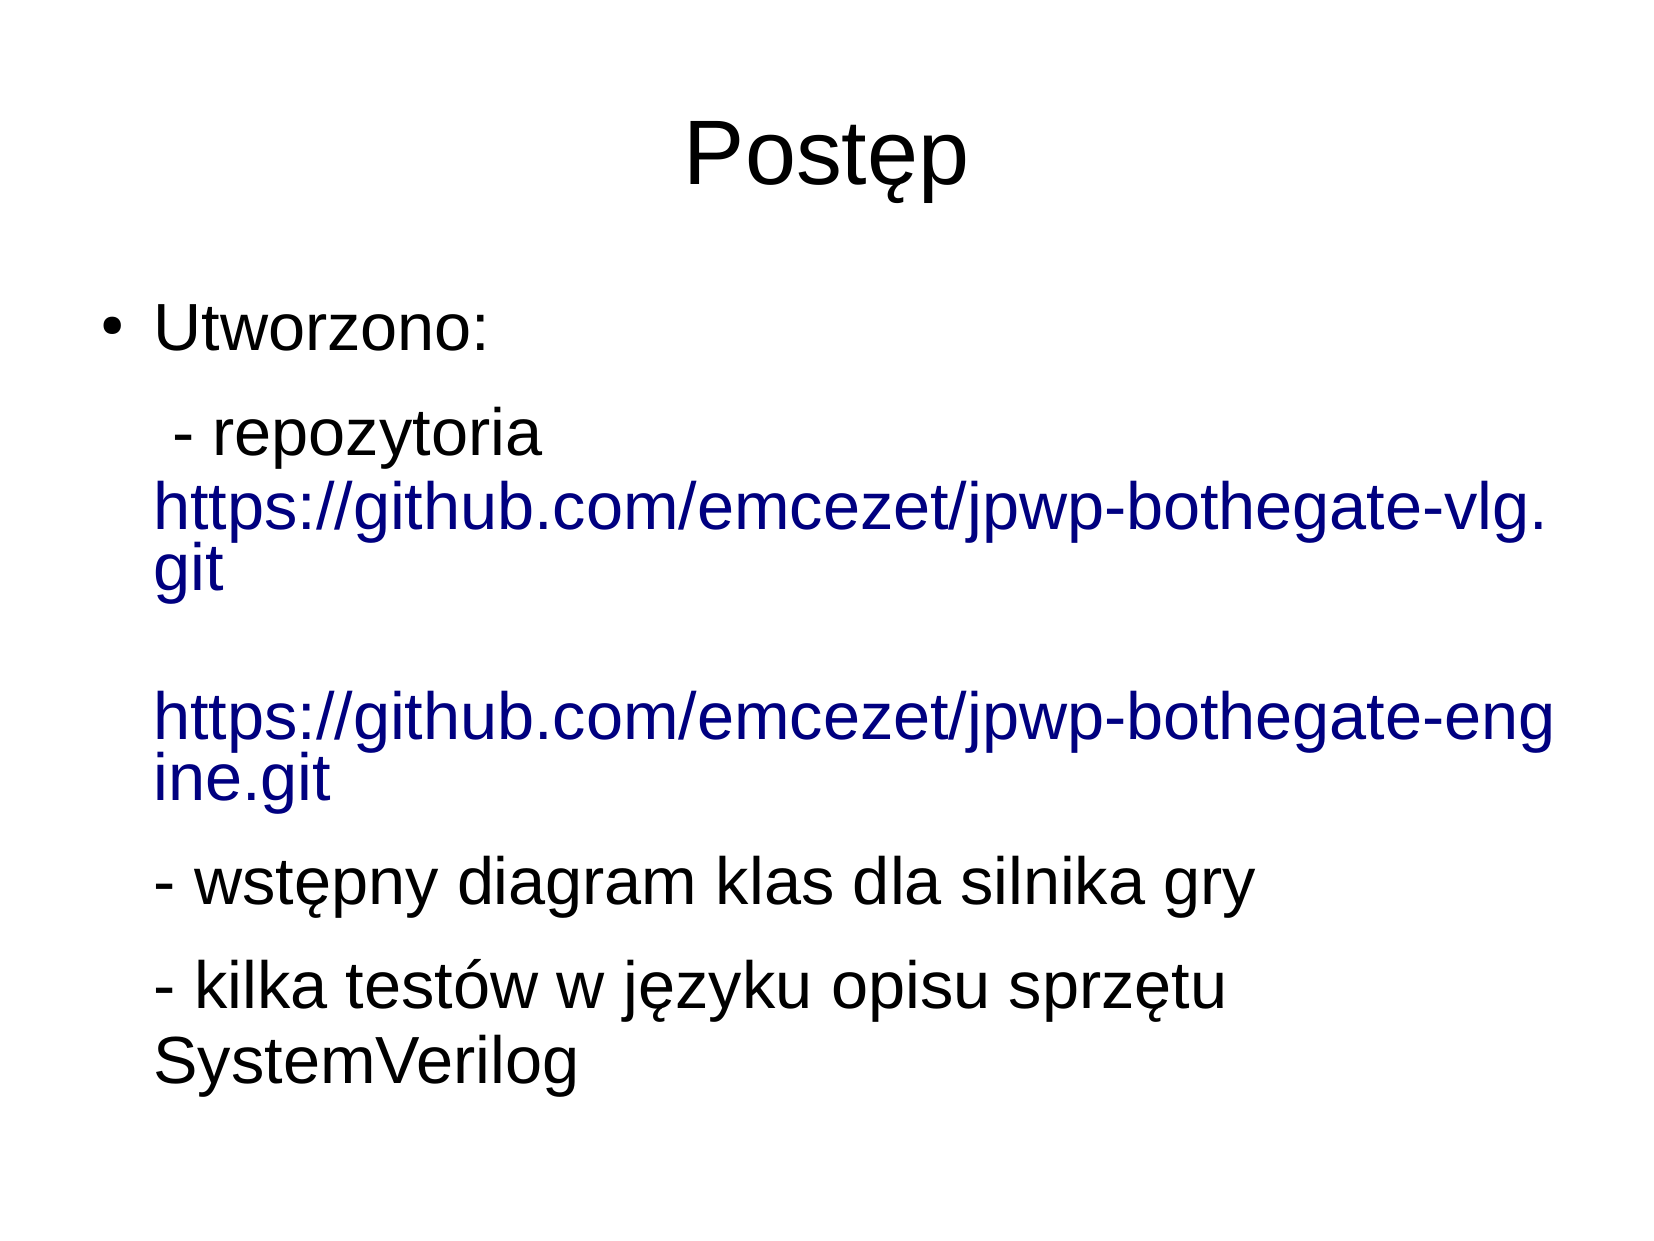

# Postęp
Utworzono:
 - repozytoria
https://github.com/emcezet/jpwp-bothegate-vlg.git
https://github.com/emcezet/jpwp-bothegate-engine.git
- wstępny diagram klas dla silnika gry
- kilka testów w języku opisu sprzętu SystemVerilog